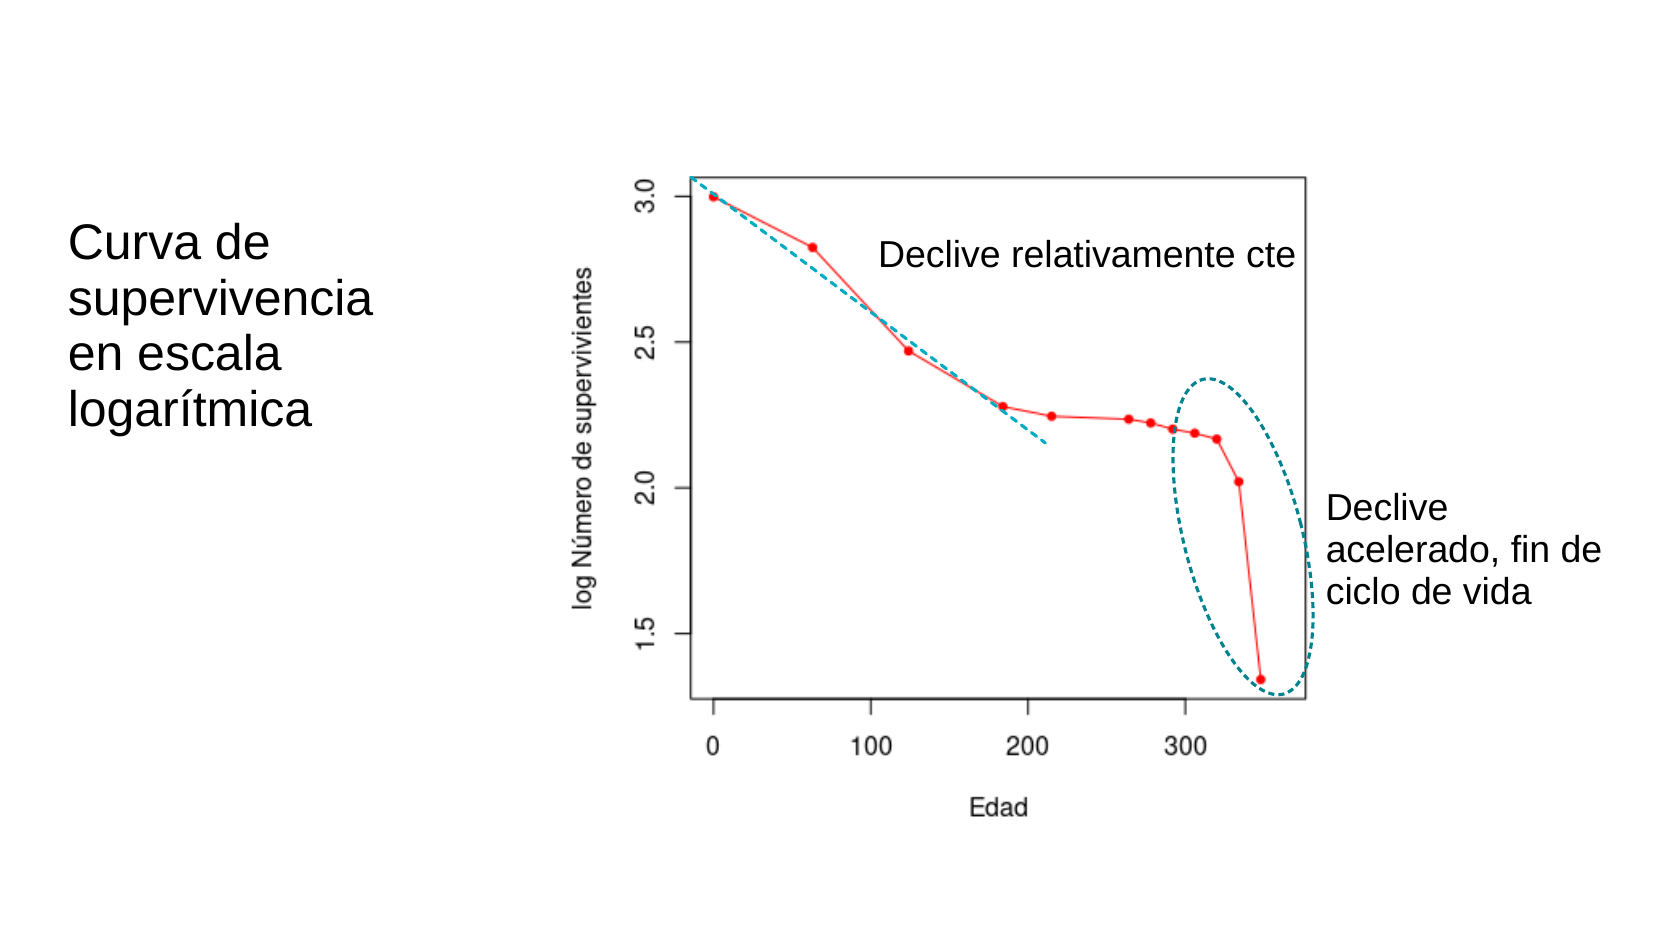

Curva de supervivencia
en escala logarítmica
Declive relativamente cte
Declive acelerado, fin de ciclo de vida